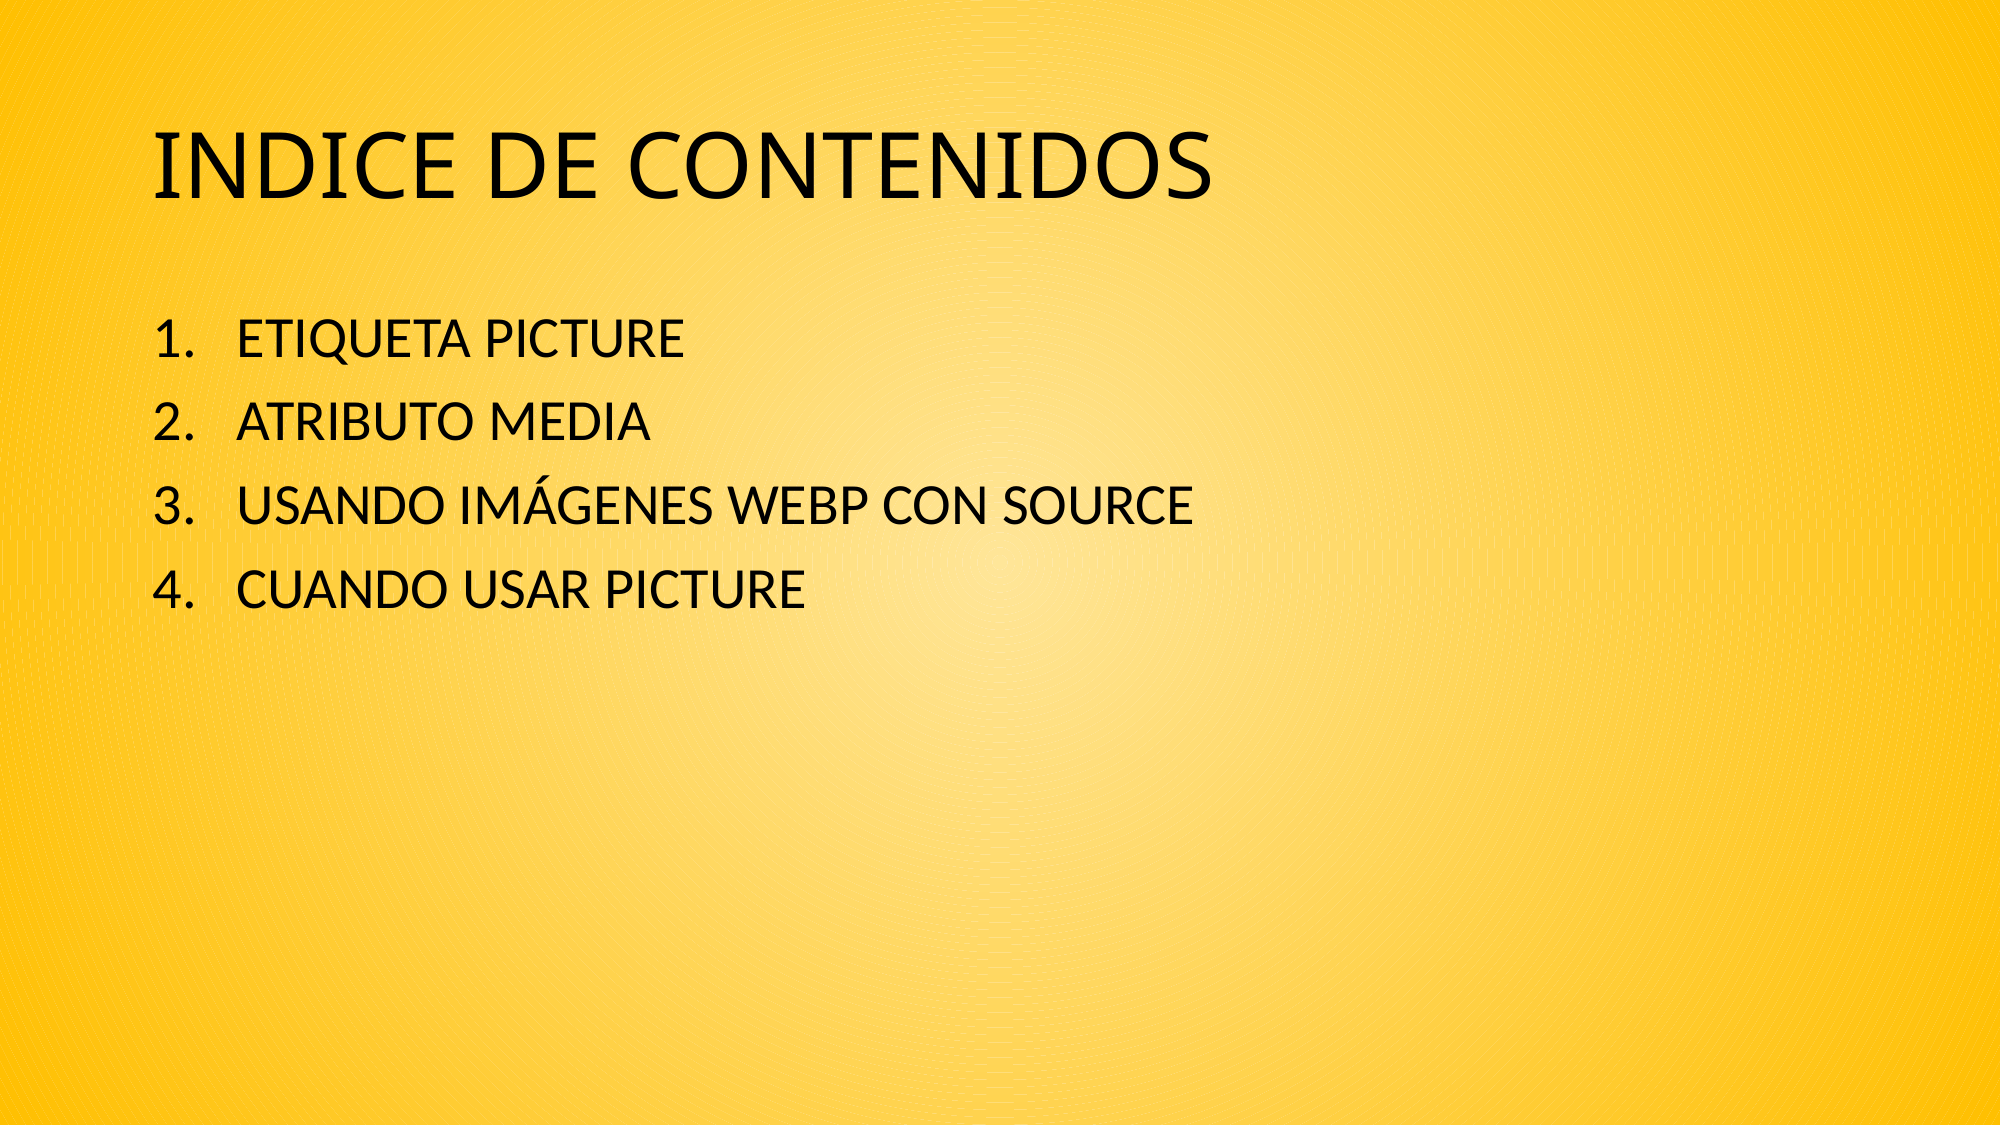

# INDICE DE CONTENIDOS
ETIQUETA PICTURE
ATRIBUTO MEDIA
USANDO IMÁGENES WEBP CON SOURCE
CUANDO USAR PICTURE